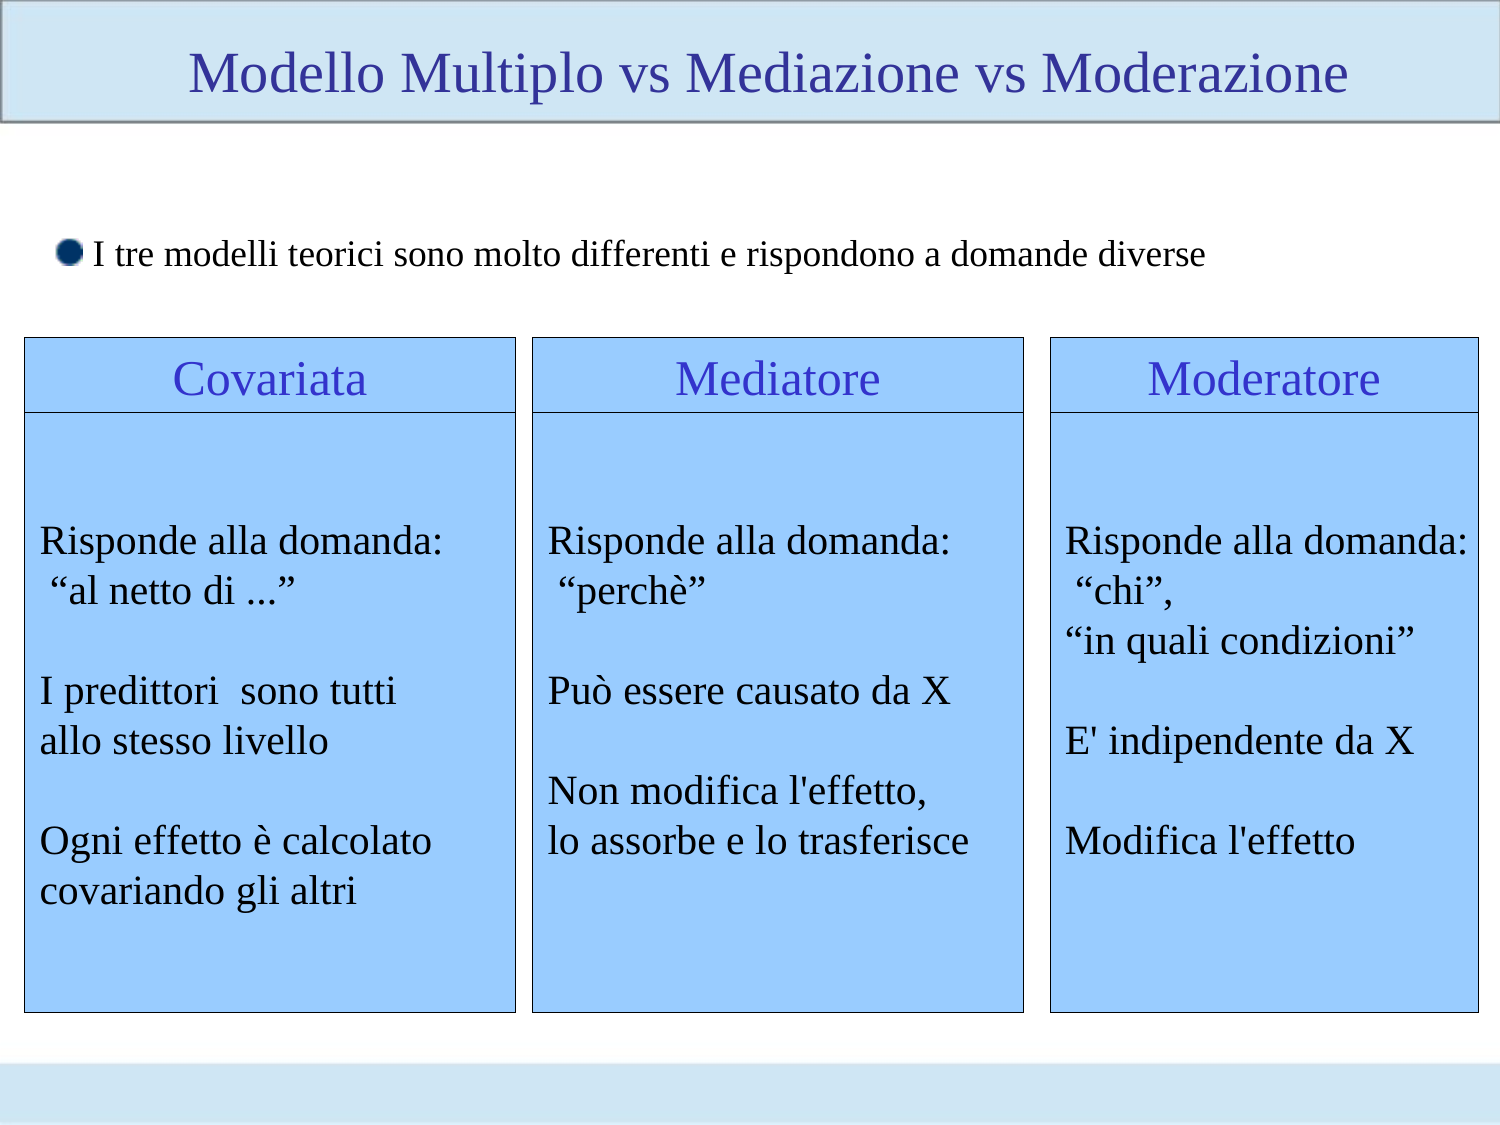

# Modello Multiplo vs Mediazione vs Moderazione
 I tre modelli teorici sono molto differenti e rispondono a domande diverse
Covariata
Mediatore
Moderatore
Risponde alla domanda:
 “al netto di ...”
I predittori sono tutti
allo stesso livello
Ogni effetto è calcolato
covariando gli altri
Risponde alla domanda:
 “perchè”
Può essere causato da X
Non modifica l'effetto,
lo assorbe e lo trasferisce
Risponde alla domanda:
 “chi”,
“in quali condizioni”
E' indipendente da X
Modifica l'effetto